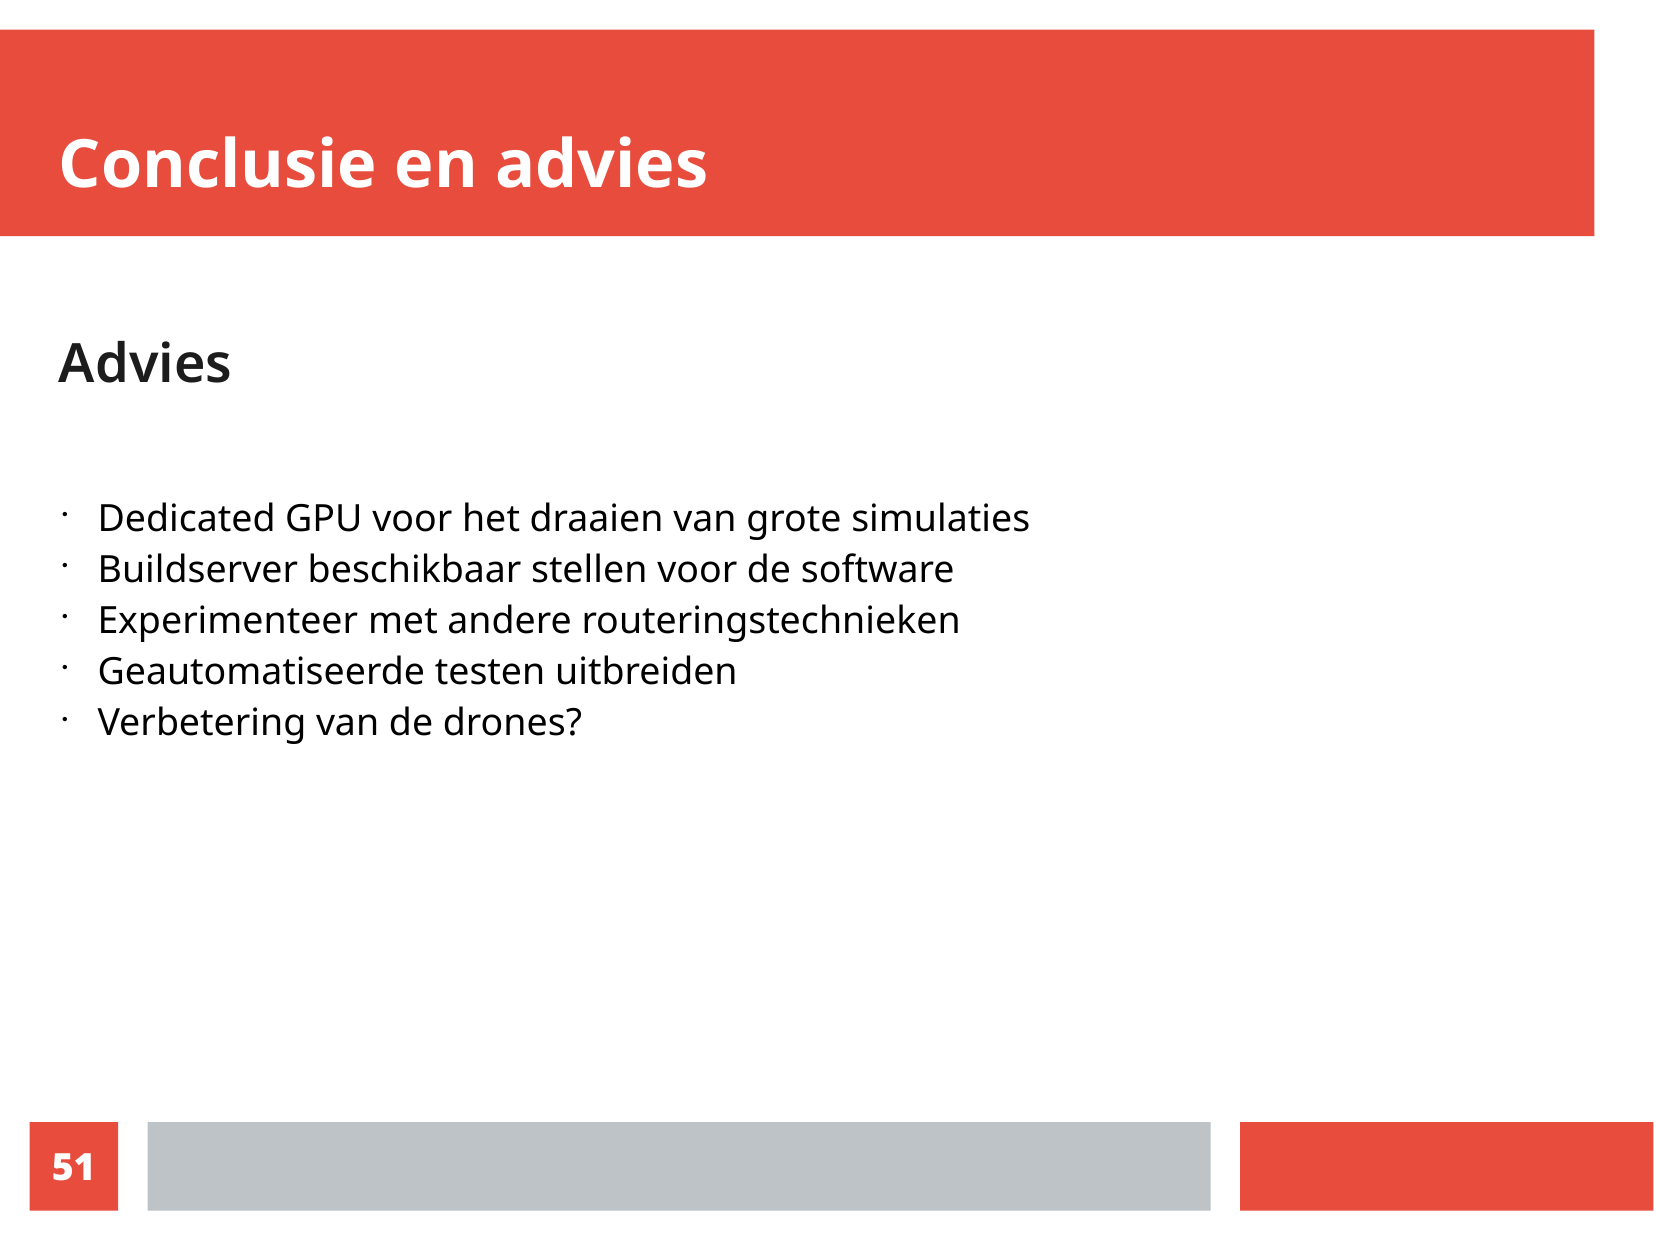

# Conclusie en advies
Advies
Dedicated GPU voor het draaien van grote simulaties
Buildserver beschikbaar stellen voor de software
Experimenteer met andere routeringstechnieken
Geautomatiseerde testen uitbreiden
Verbetering van de drones?
51